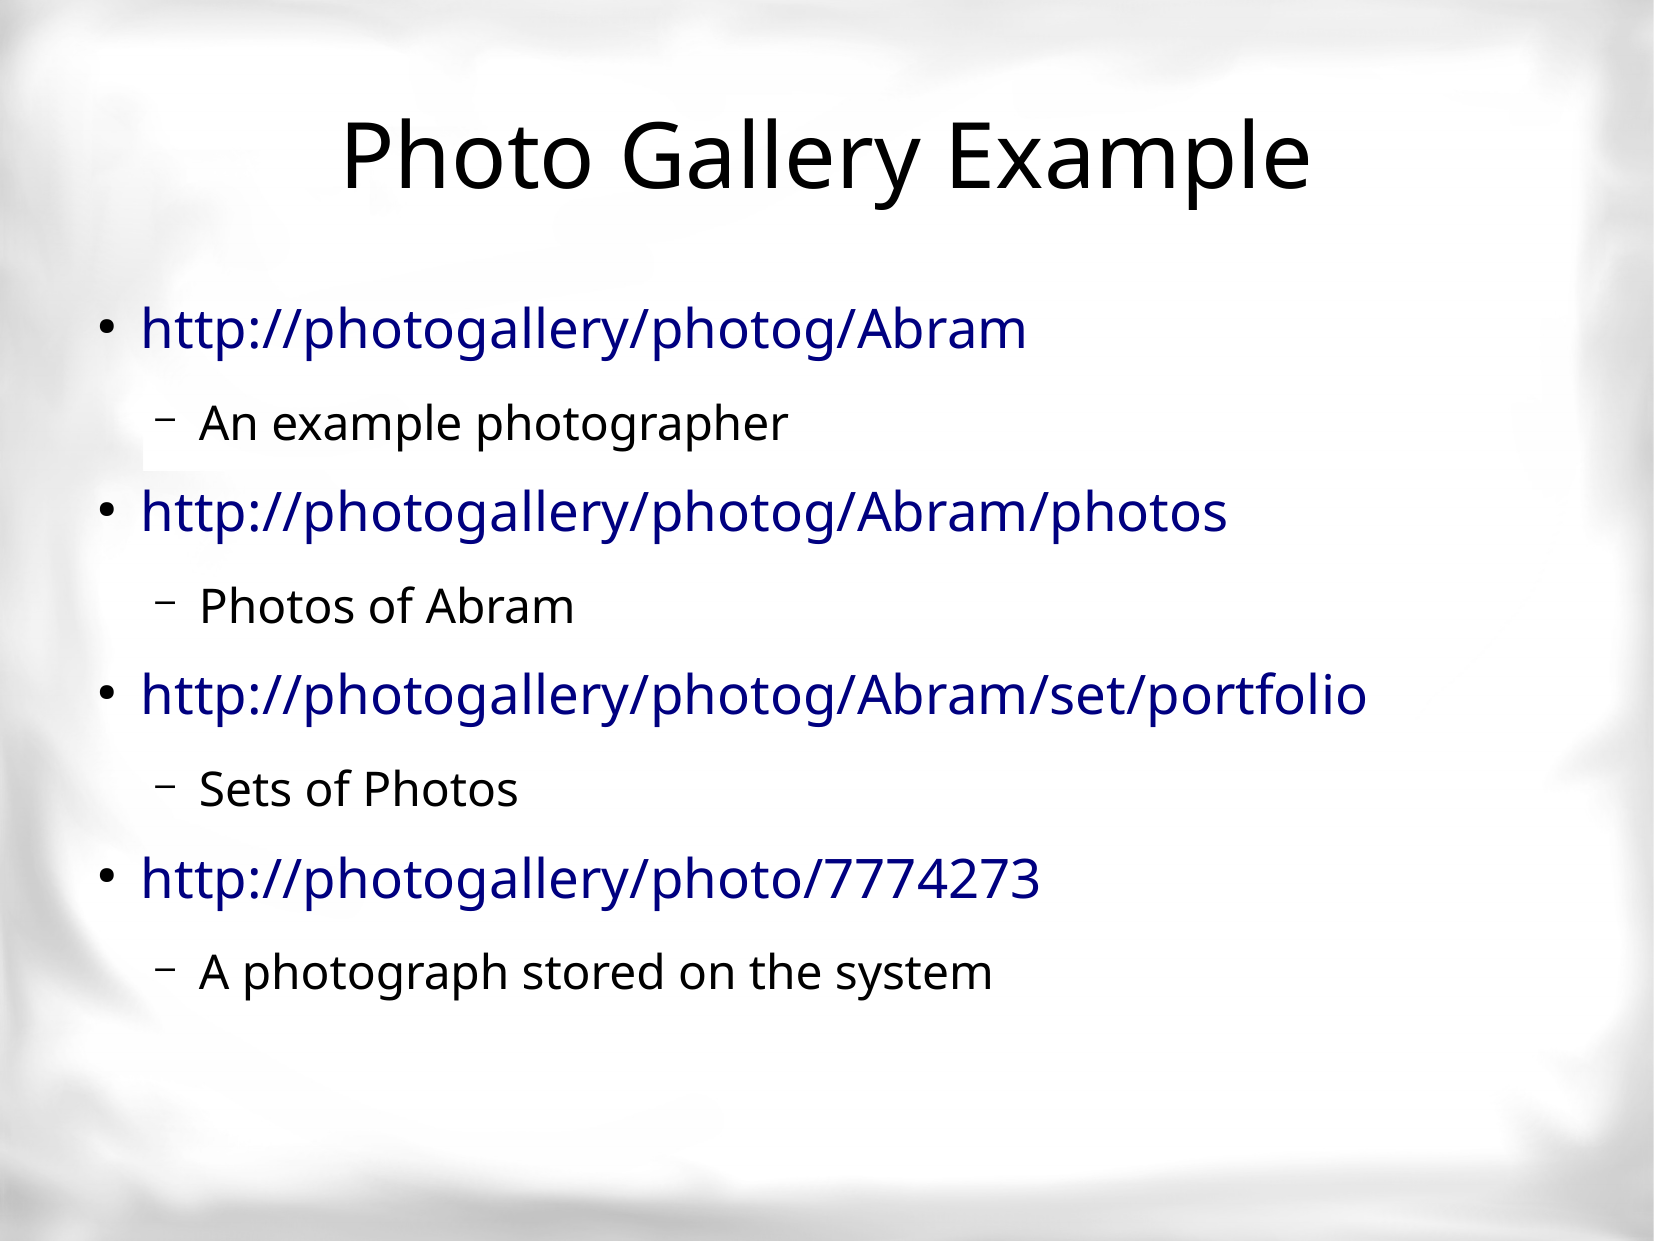

# Photo Gallery Example
http://photogallery/photog/Abram
An example photographer
http://photogallery/photog/Abram/photos
Photos of Abram
http://photogallery/photog/Abram/set/portfolio
Sets of Photos
http://photogallery/photo/7774273
A photograph stored on the system